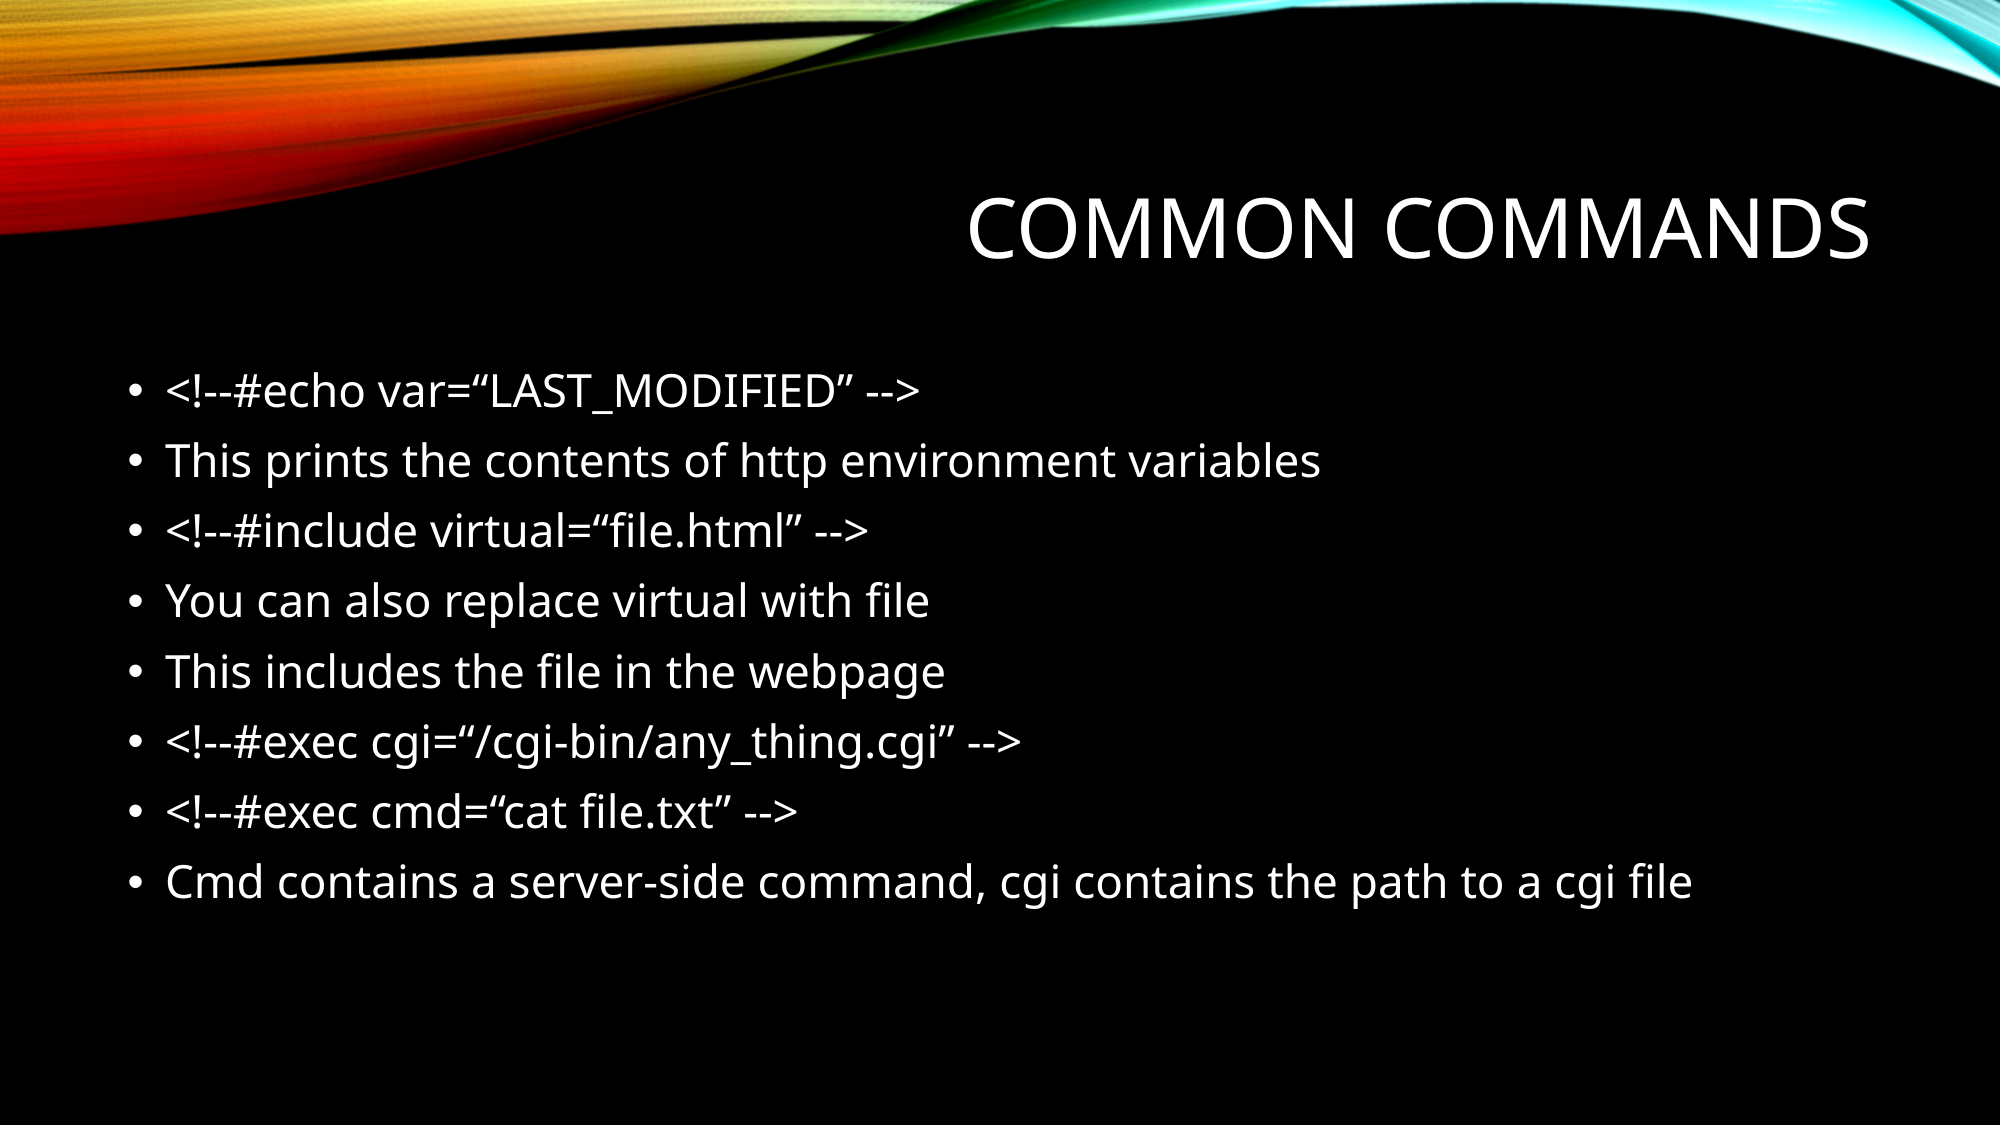

# Common commands
<!--#echo var=“LAST_MODIFIED” -->
This prints the contents of http environment variables
<!--#include virtual=“file.html” -->
You can also replace virtual with file
This includes the file in the webpage
<!--#exec cgi=“/cgi-bin/any_thing.cgi” -->
<!--#exec cmd=“cat file.txt” -->
Cmd contains a server-side command, cgi contains the path to a cgi file